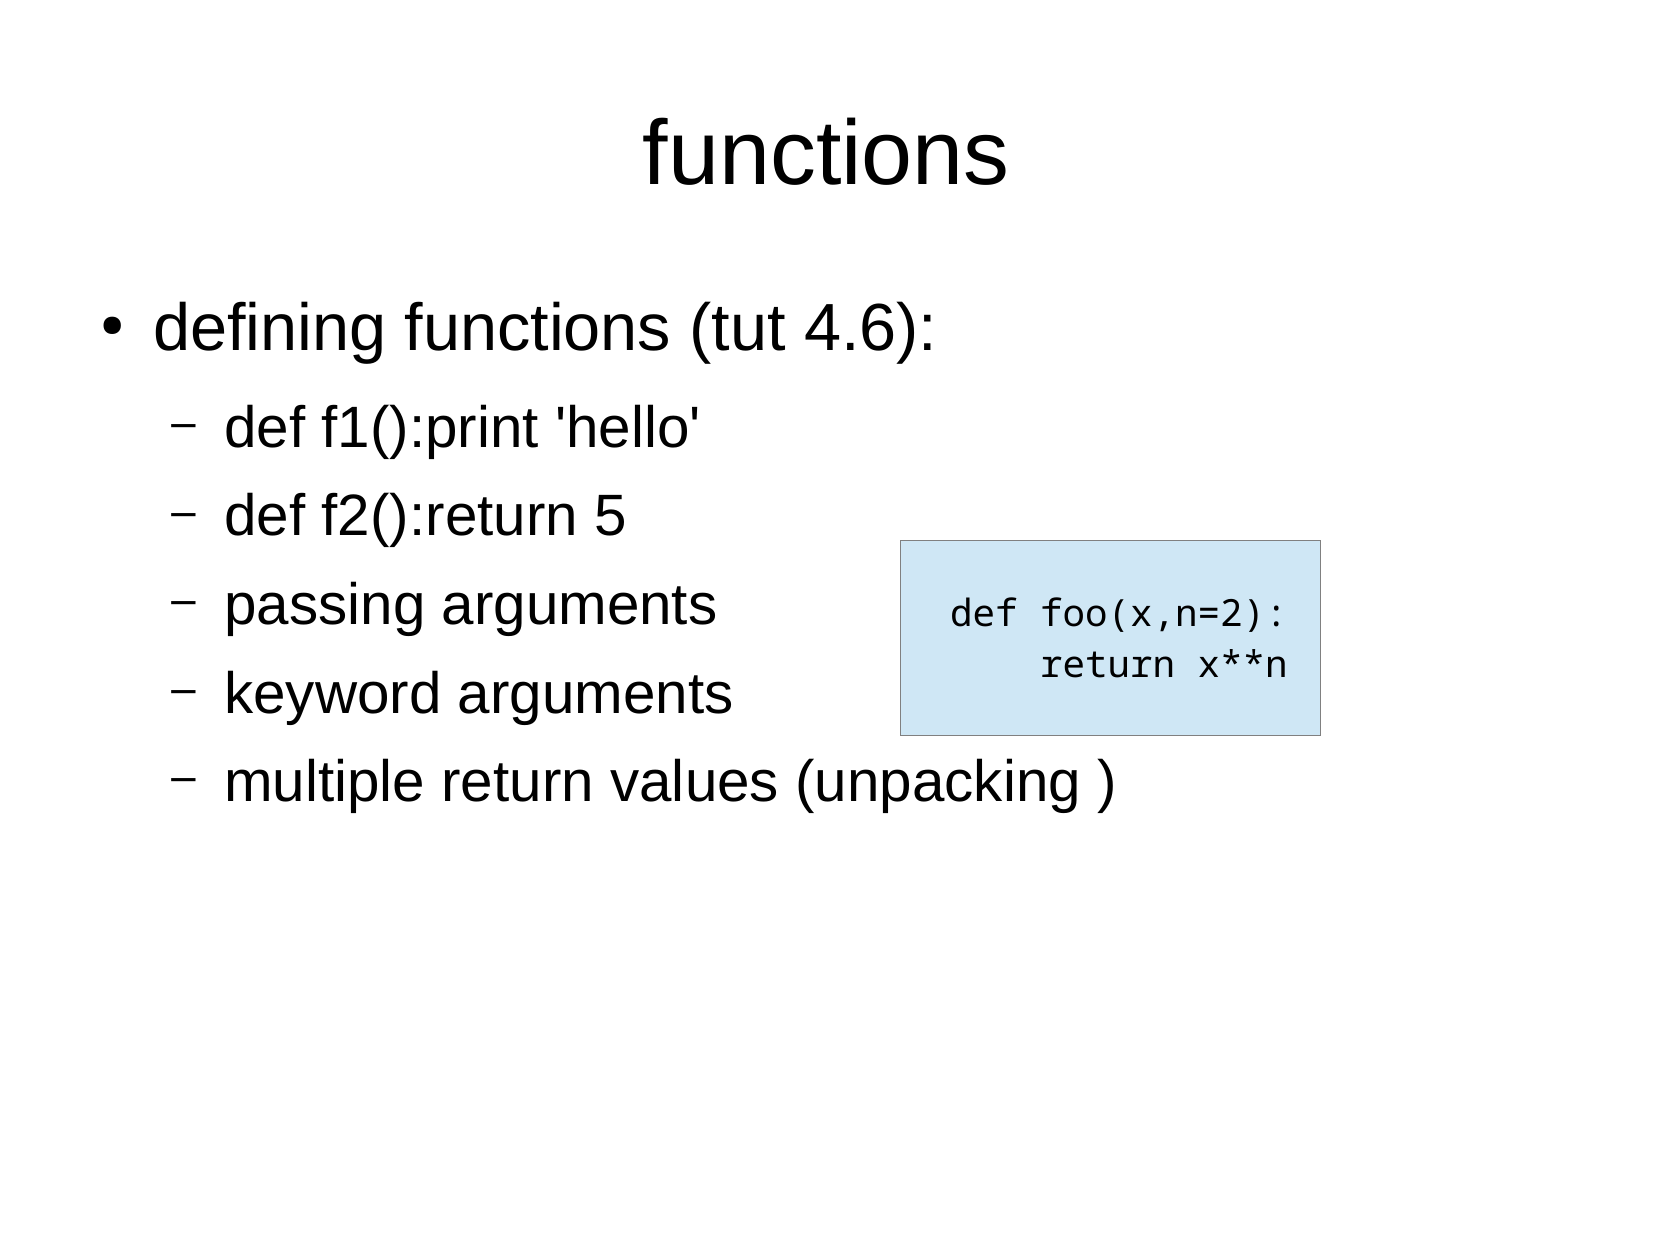

# functions
defining functions (tut 4.6):
def f1():print 'hello'
def f2():return 5
passing arguments
keyword arguments
multiple return values (unpacking )
def foo(x,n=2):
 return x**n